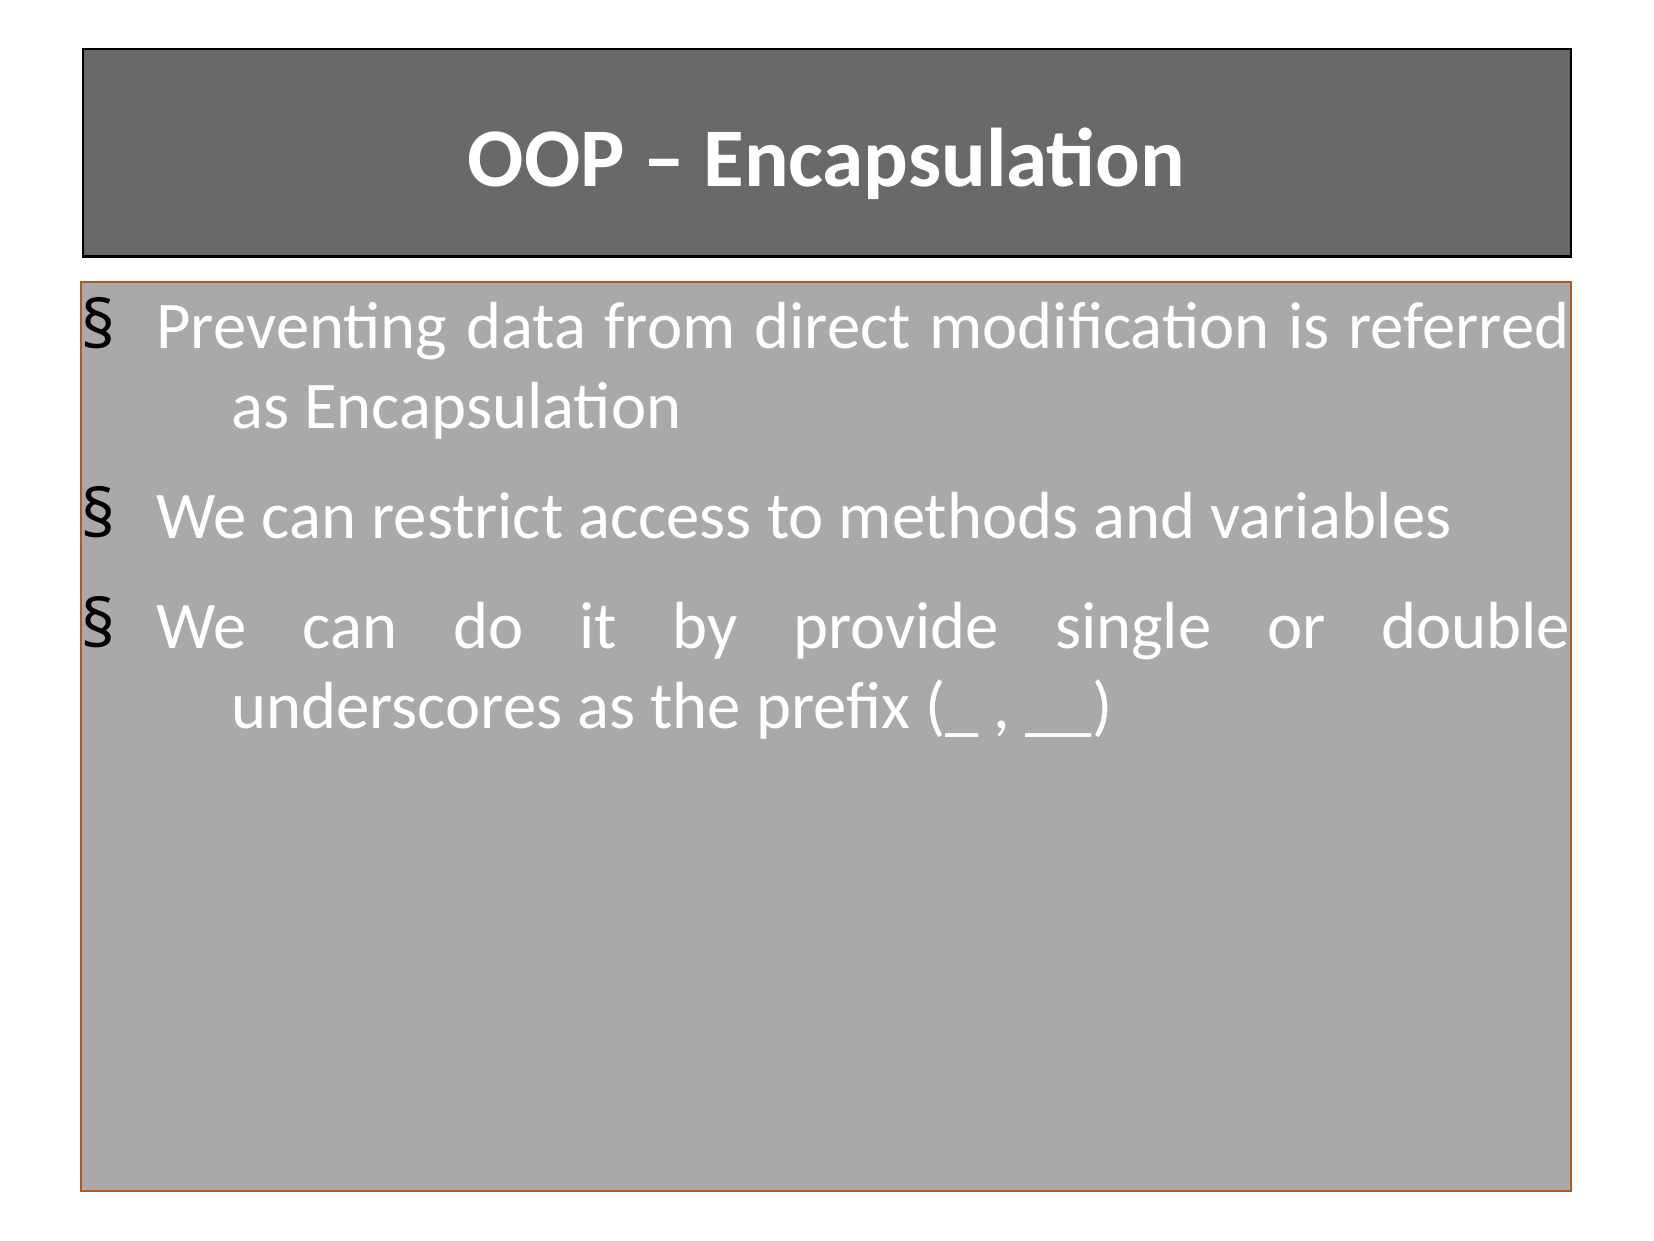

# OOP – Encapsulation
Preventing data from direct modification is referred as Encapsulation
We can restrict access to methods and variables
We can do it by provide single or double underscores as the prefix (_ , __)